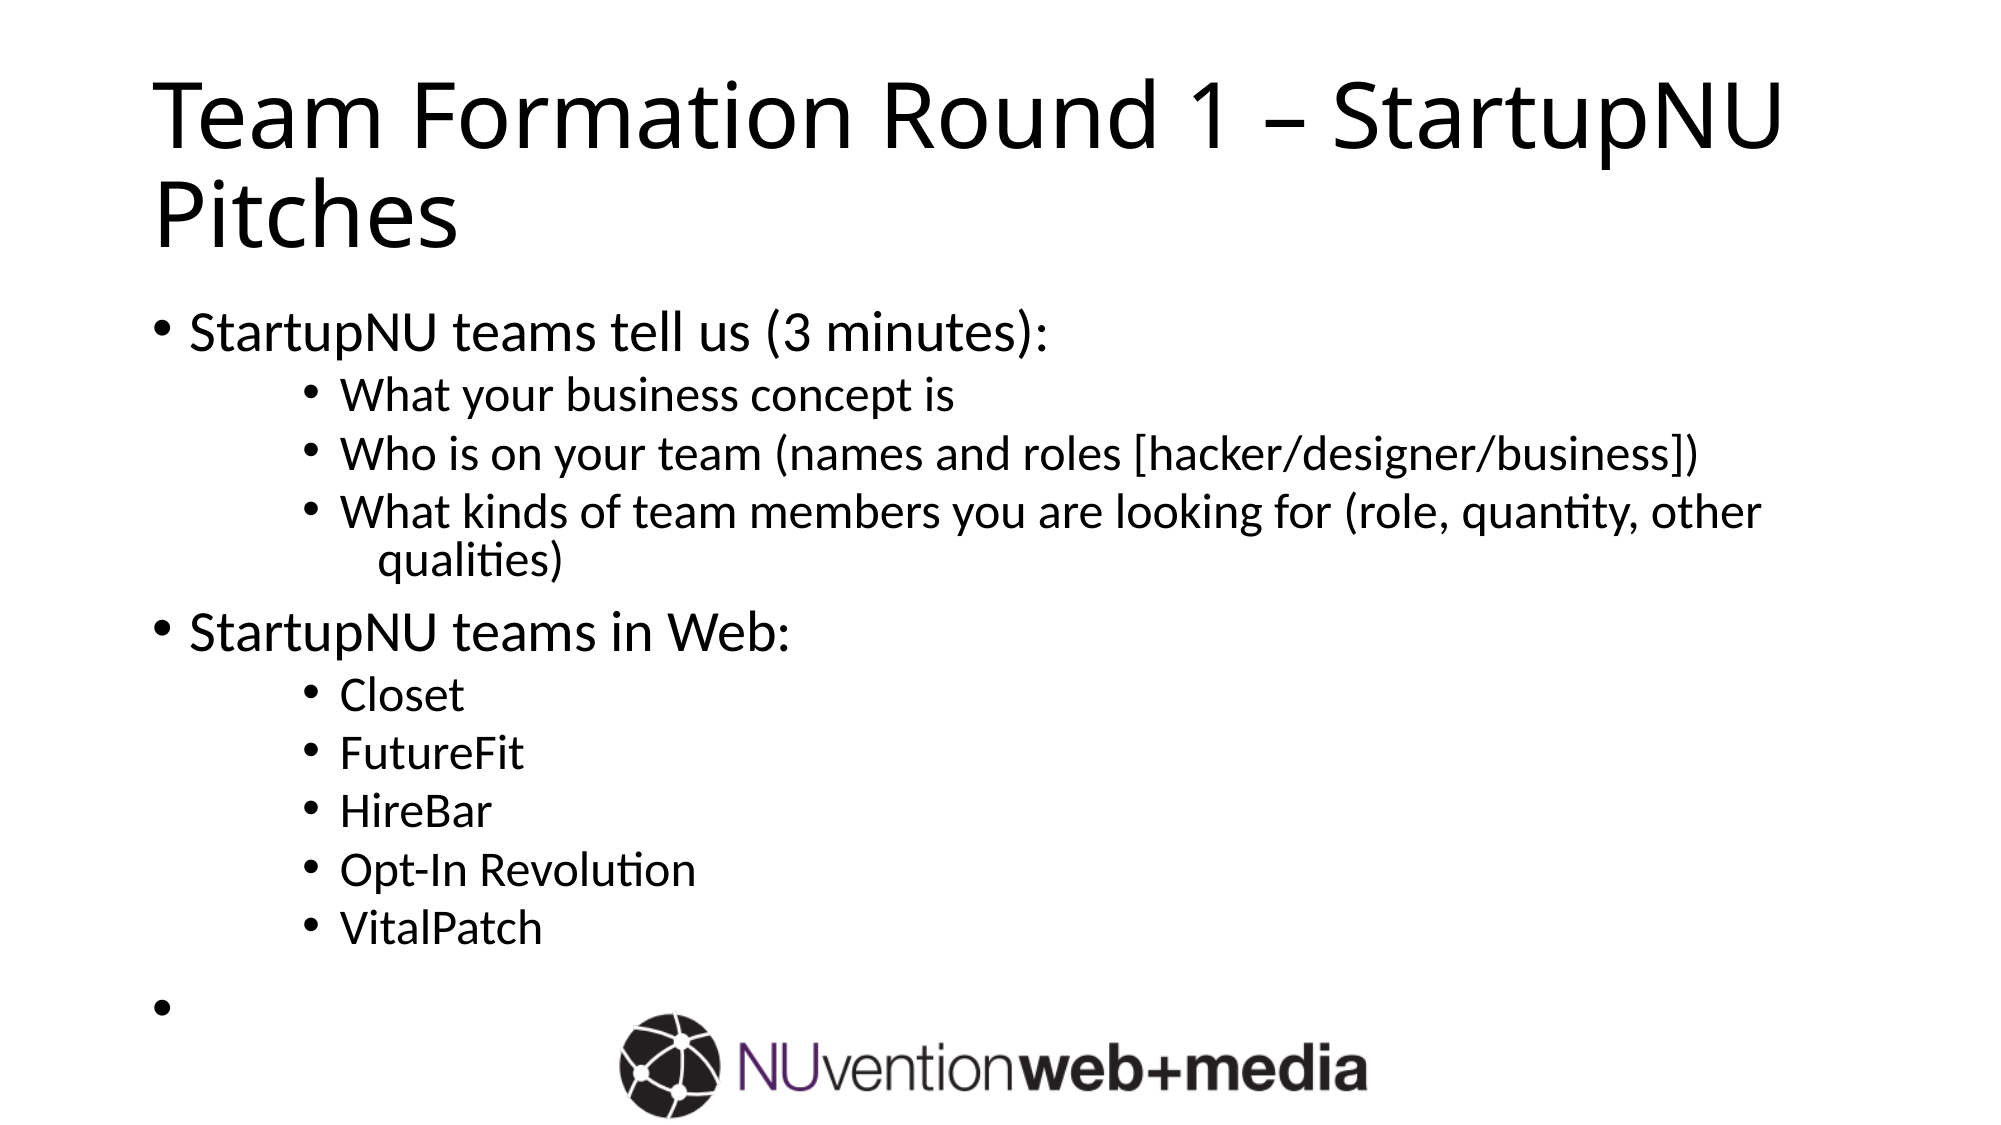

# Team Formation Round 1 – StartupNU Pitches
StartupNU teams tell us (3 minutes):
What your business concept is
Who is on your team (names and roles [hacker/designer/business])
What kinds of team members you are looking for (role, quantity, other qualities)
StartupNU teams in Web:
Closet
FutureFit
HireBar
Opt-In Revolution
VitalPatch